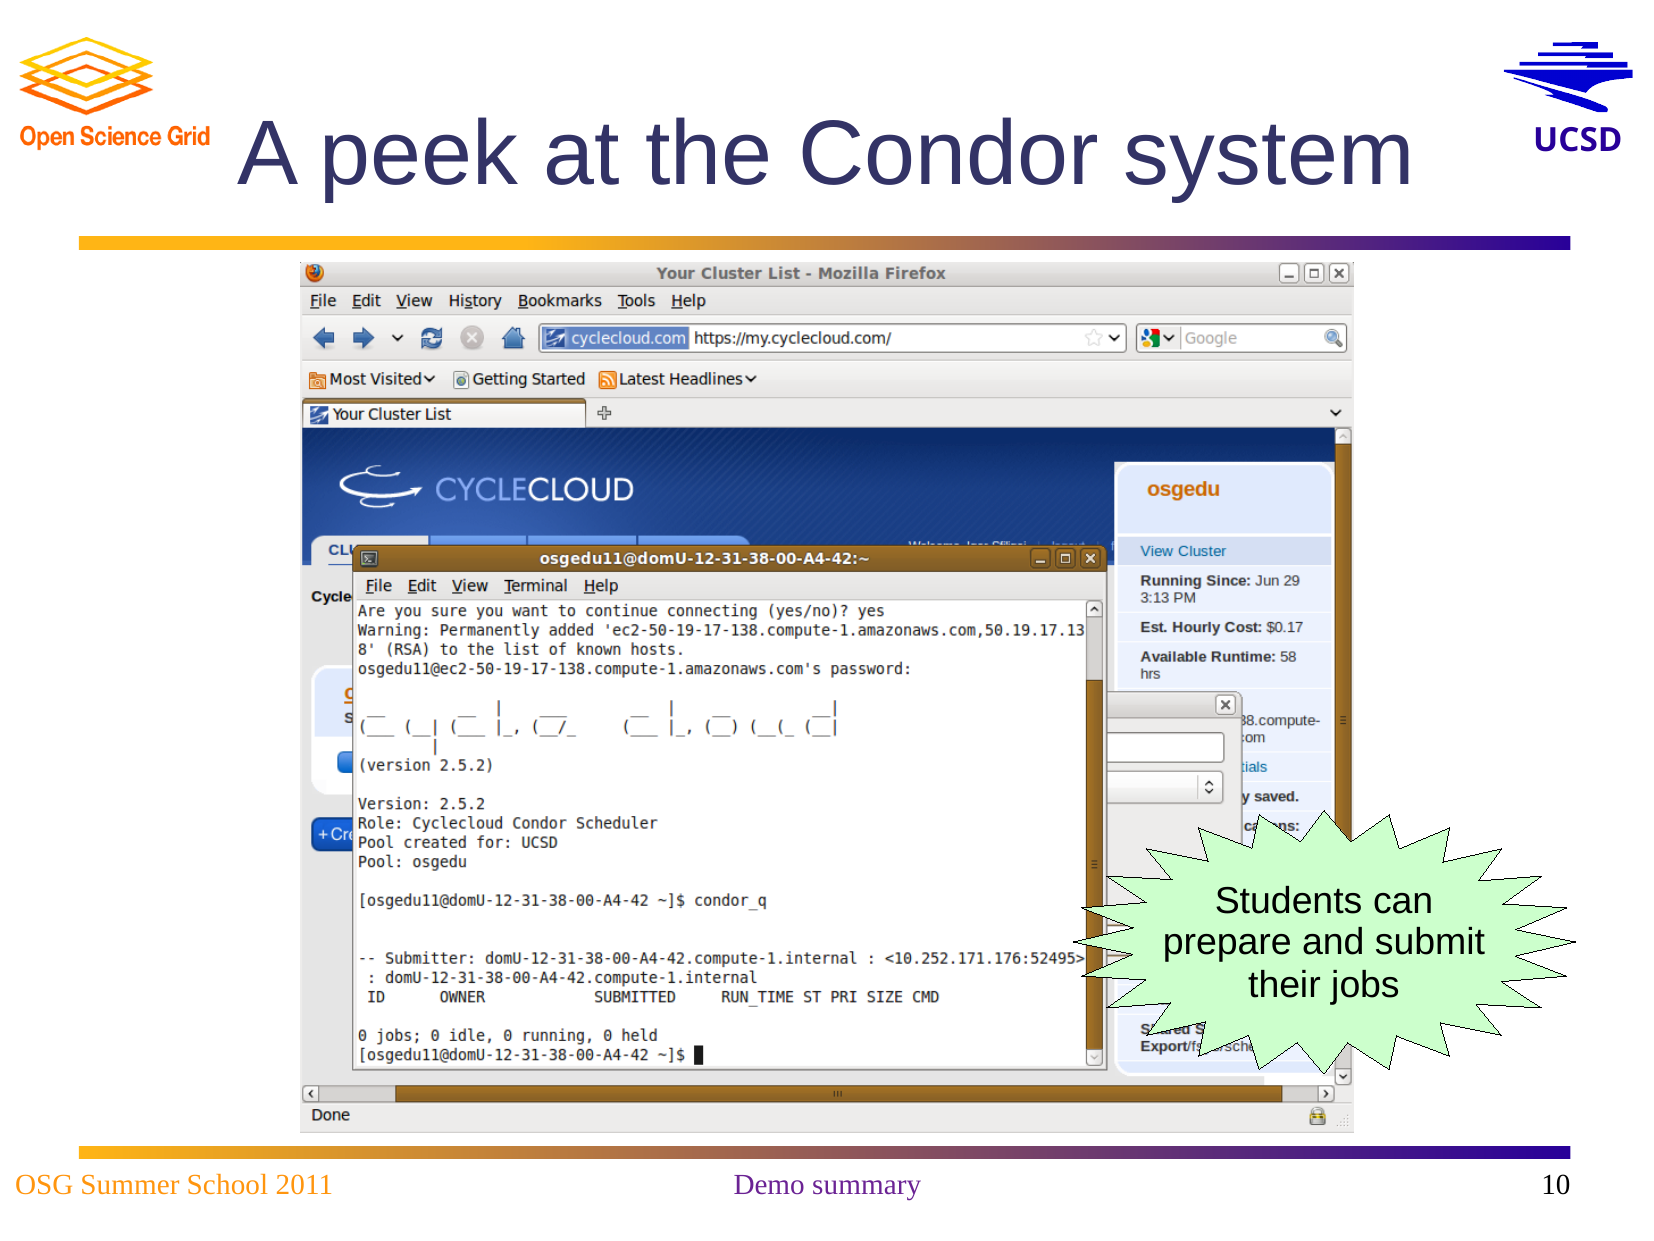

# A peek at the Condor system
Students can
prepare and submit
their jobs
OSG Summer School 2011
Demo summary
10